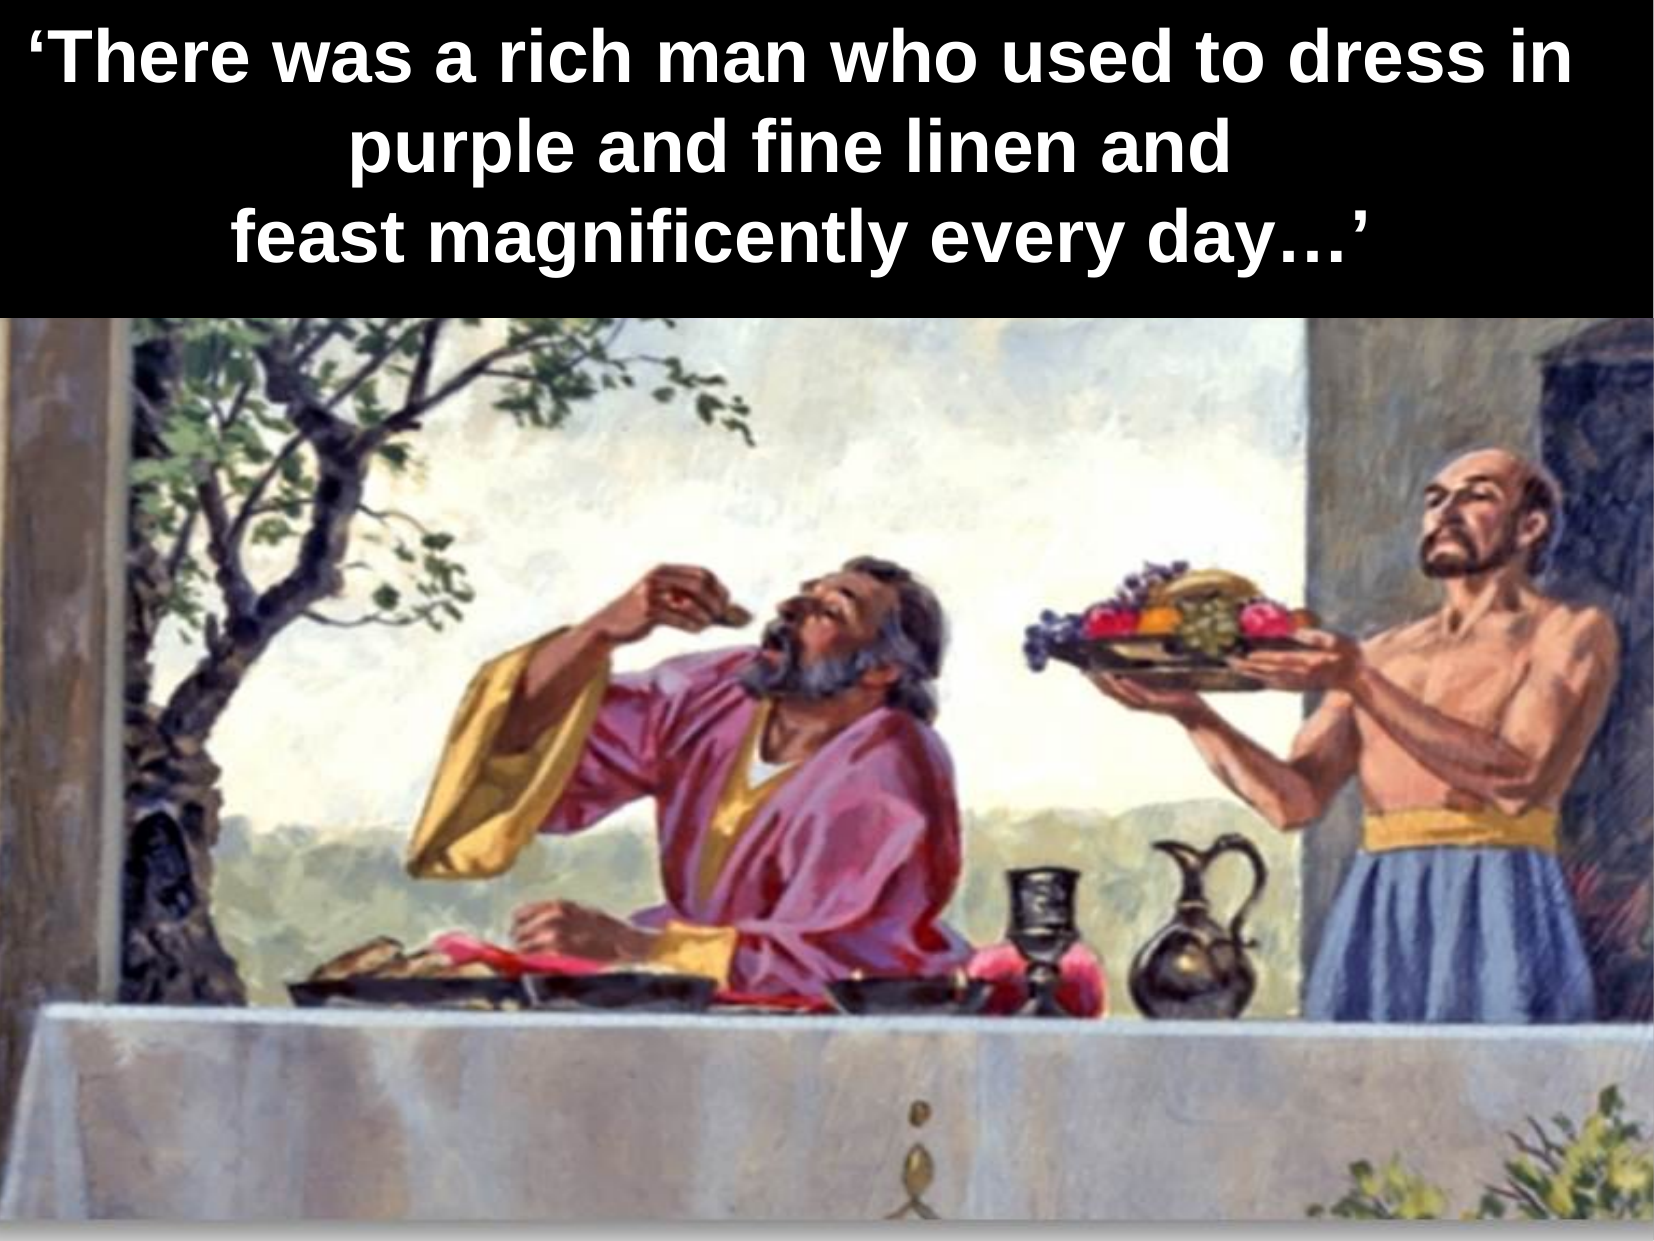

‘There was a rich man who used to dress in purple and fine linen and
feast magnificently every day…’